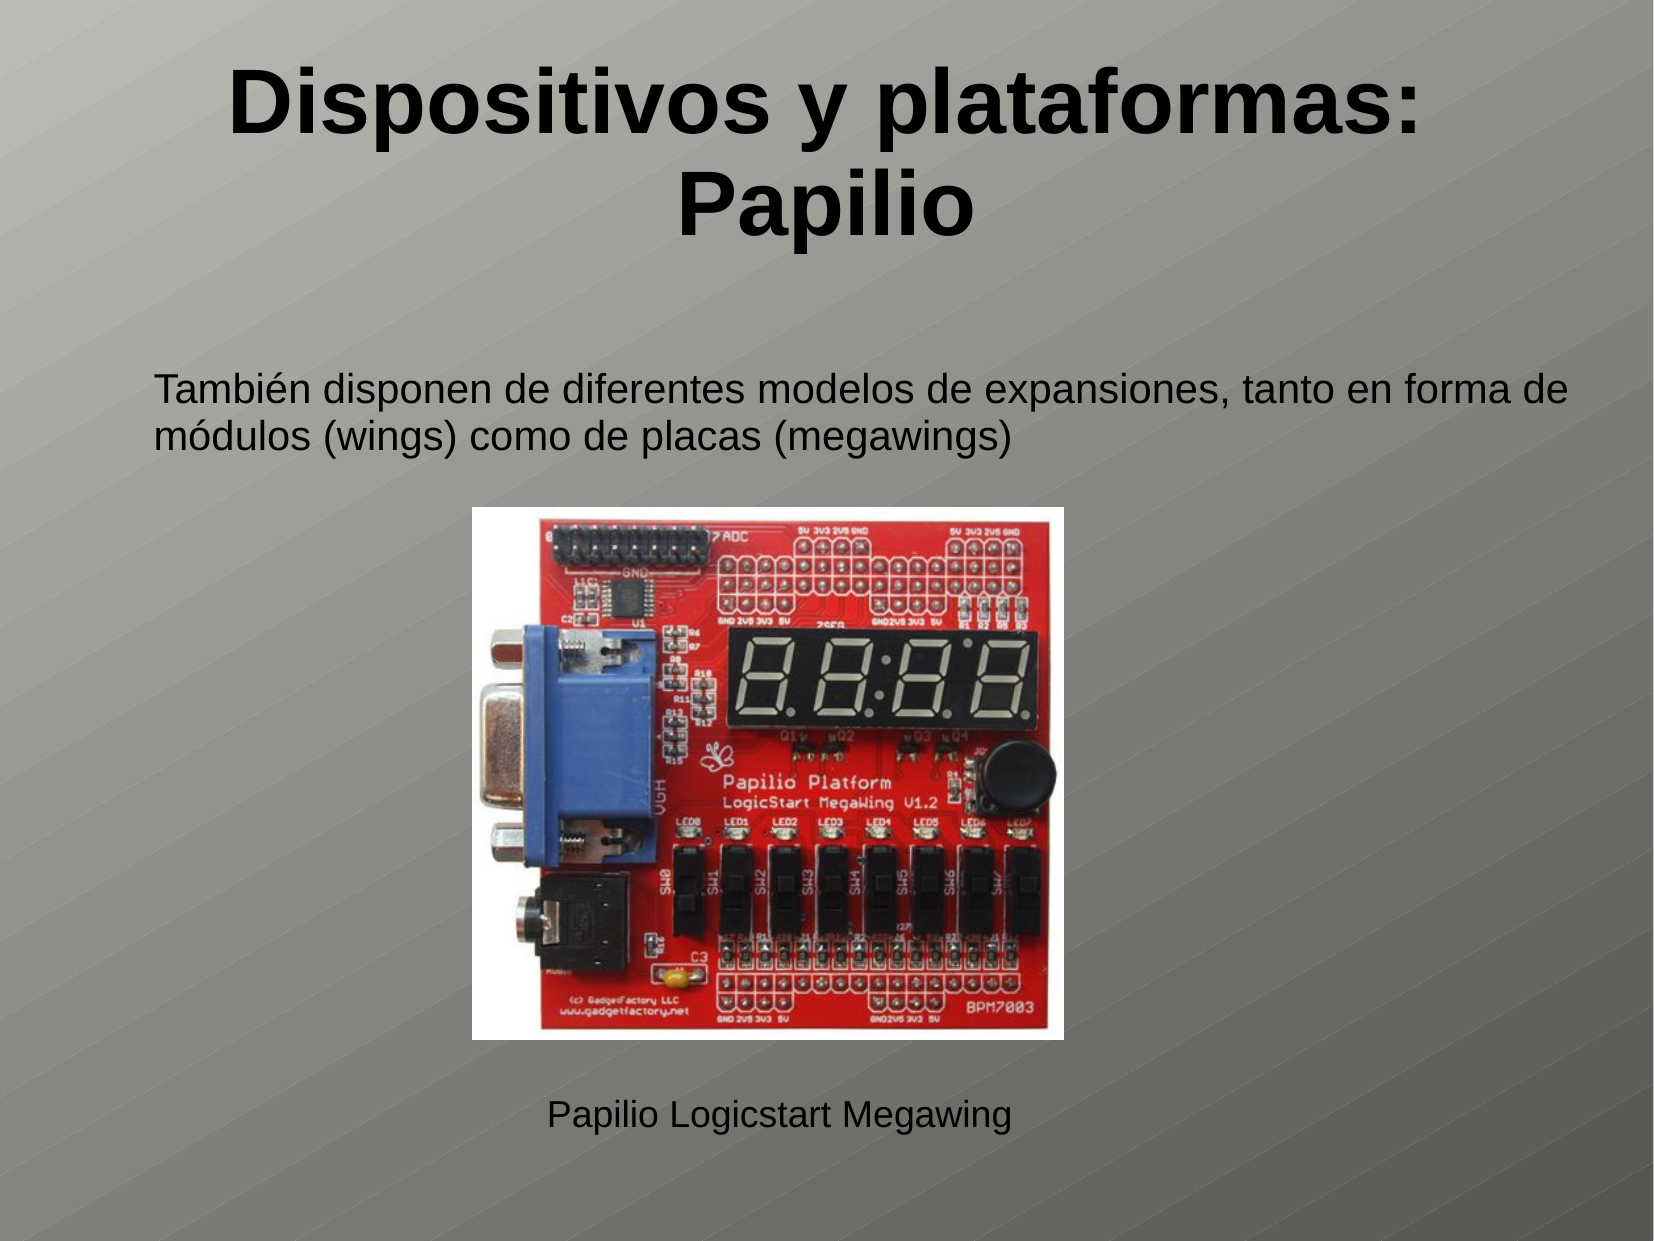

# Dispositivos y plataformas: Papilio
También disponen de diferentes modelos de expansiones, tanto en forma de módulos (wings) como de placas (megawings)
Papilio Logicstart Megawing